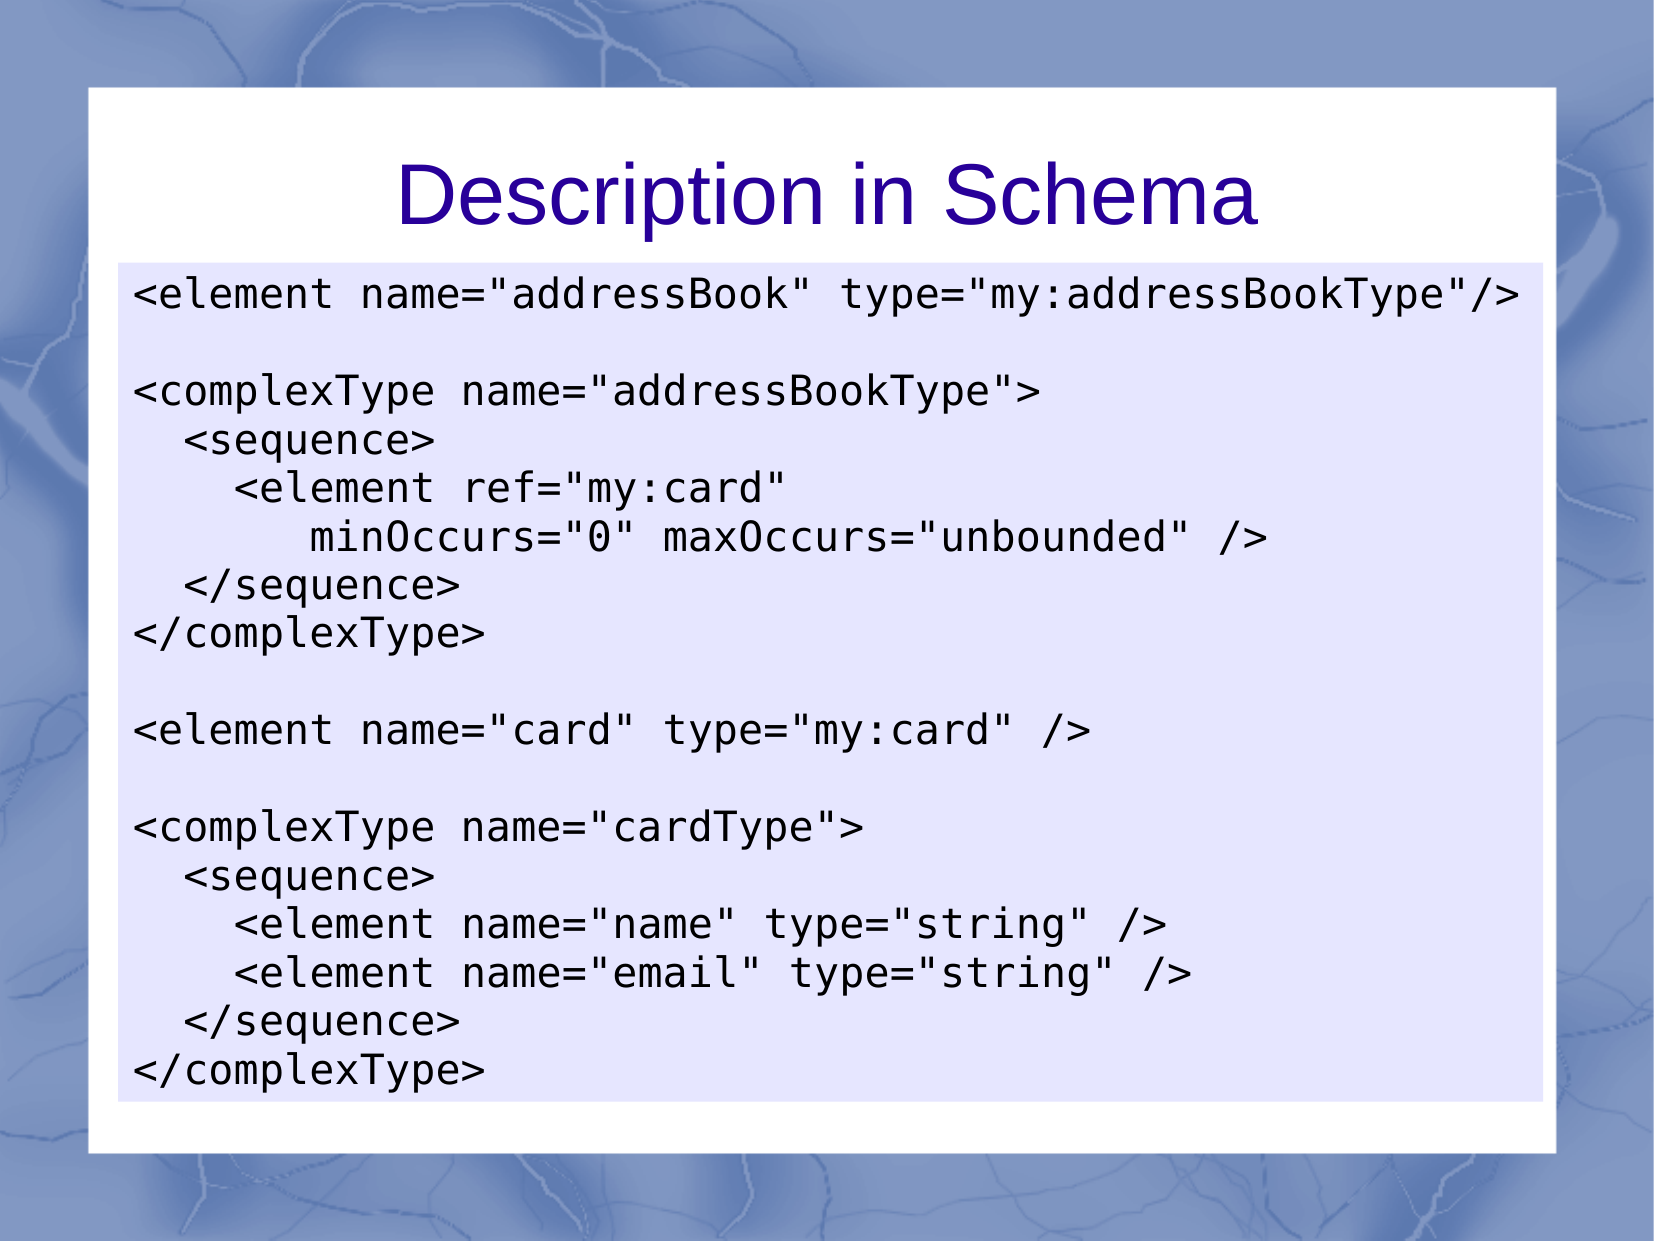

# Description in Schema
<element name="addressBook" type="my:addressBookType"/>
<complexType name="addressBookType">
 <sequence>
 <element ref="my:card"
 minOccurs="0" maxOccurs="unbounded" />
 </sequence>
</complexType>
<element name="card" type="my:card" />
<complexType name="cardType">
 <sequence>
 <element name="name" type="string" />
 <element name="email" type="string" />
 </sequence>
</complexType>